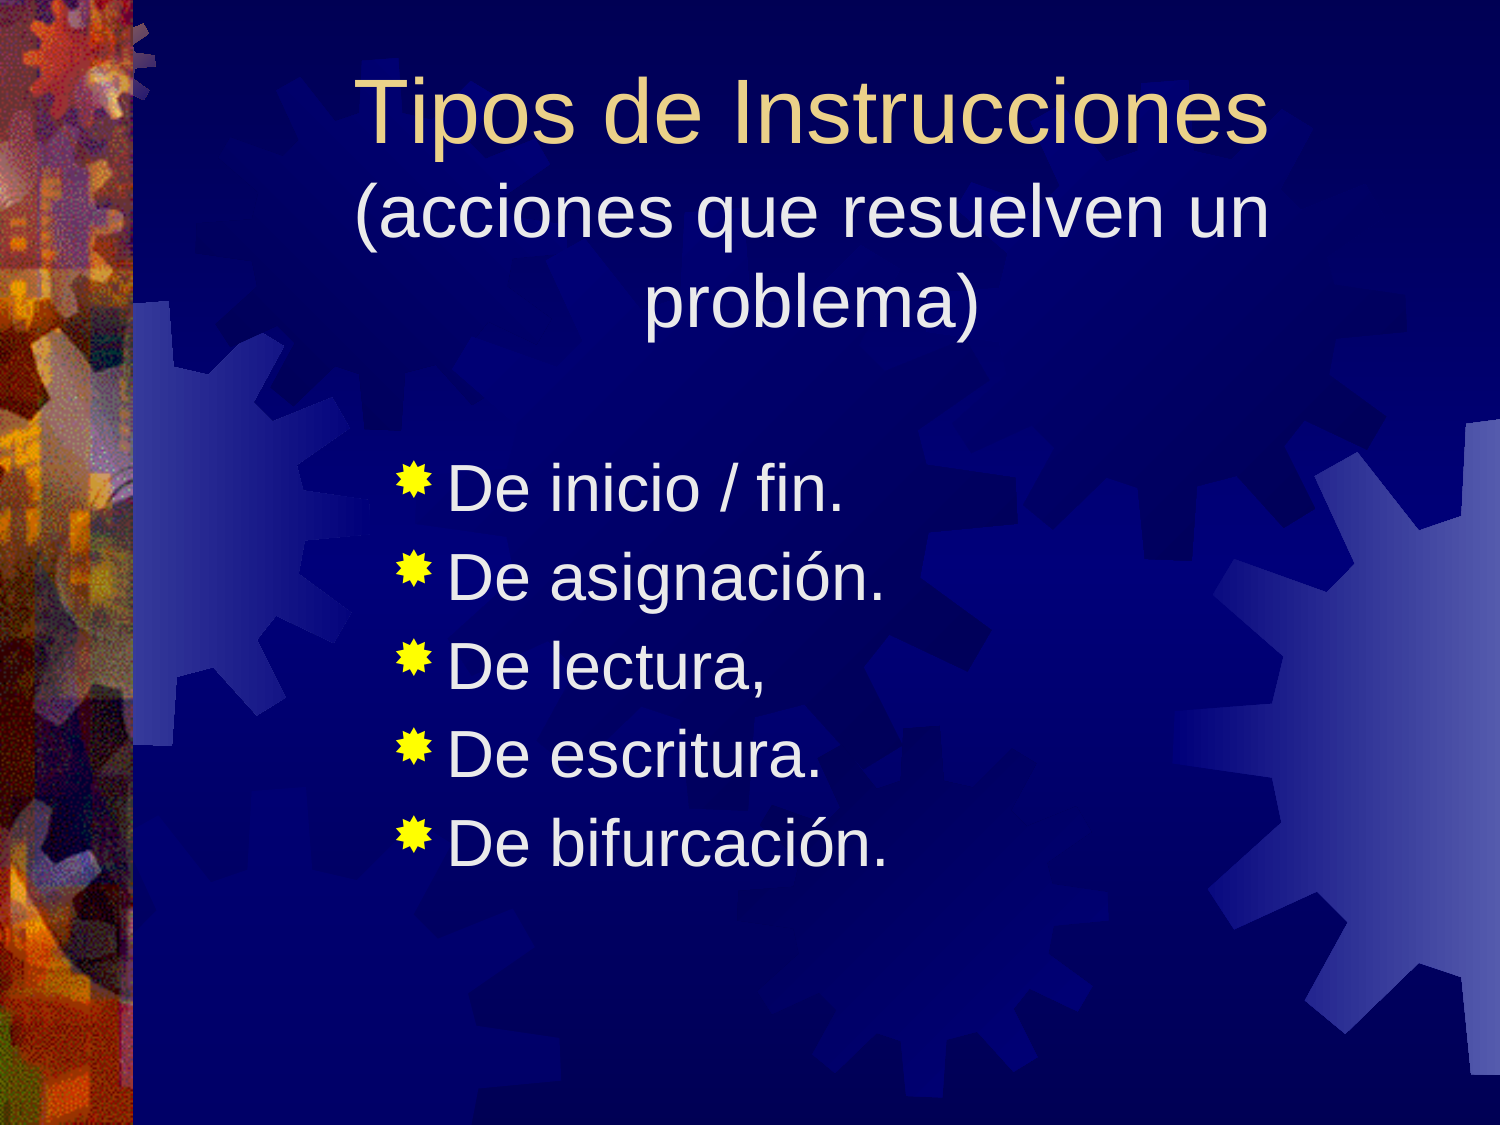

Tipos de Instrucciones
(acciones que resuelven un problema)
# De inicio / fin.
De asignación.
De lectura,
De escritura.
De bifurcación.